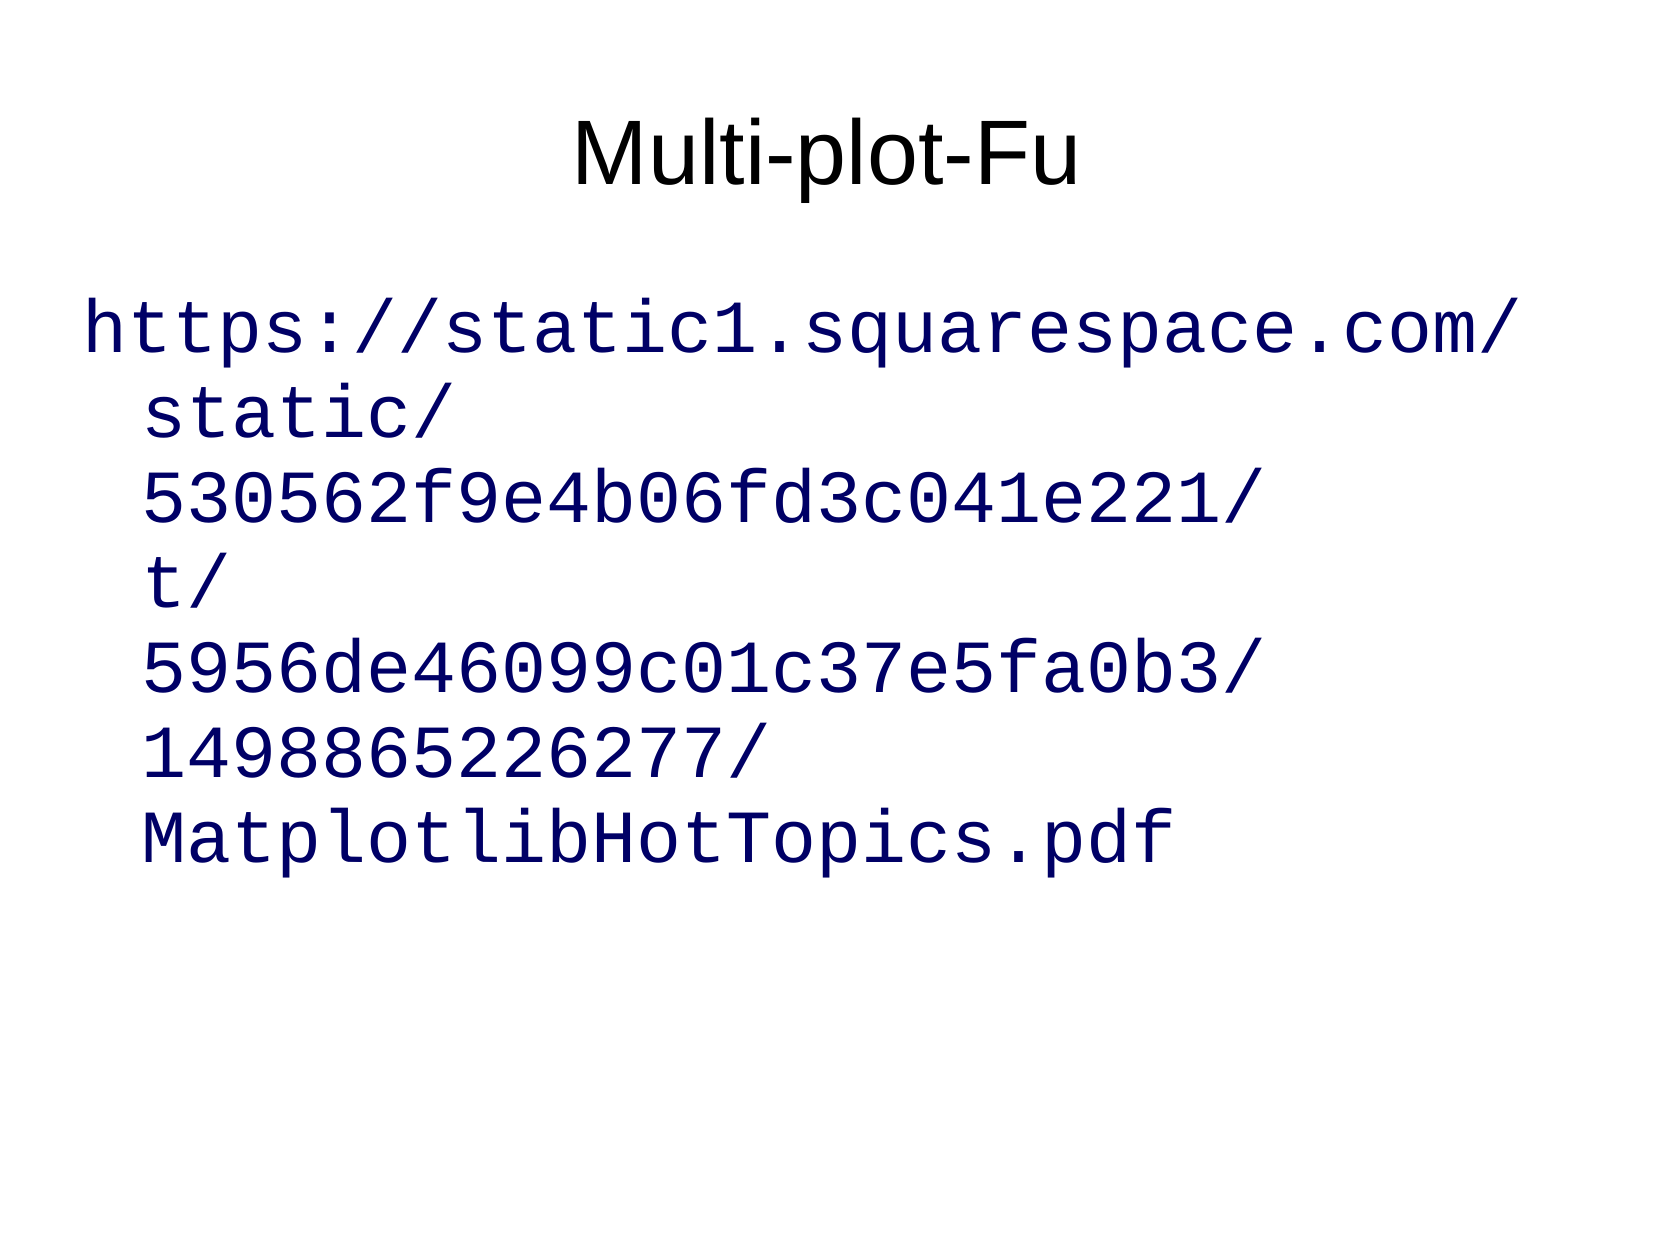

# Multi-plot-Fu
https://static1.squarespace.com/
static/
530562f9e4b06fd3c041e221/
t/
5956de46099c01c37e5fa0b3/
1498865226277/
MatplotlibHotTopics.pdf